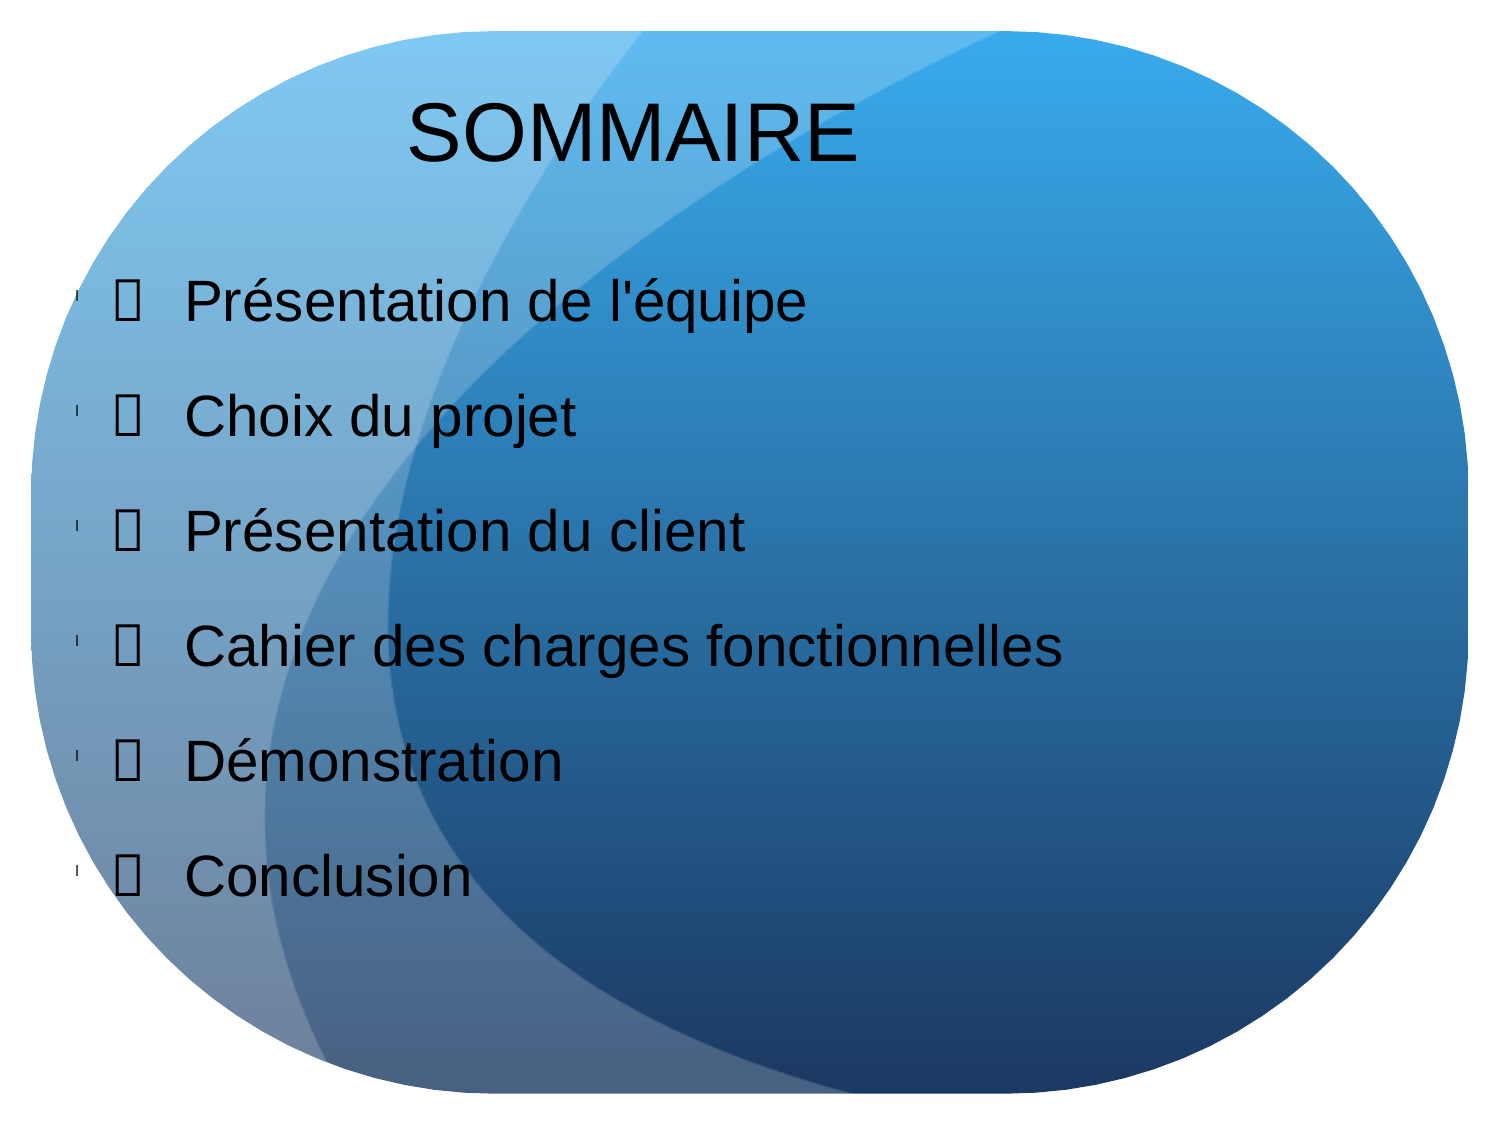

SOMMAIRE
	Présentation de l'équipe
	Choix du projet
	Présentation du client
	Cahier des charges fonctionnelles
	Démonstration
	Conclusion